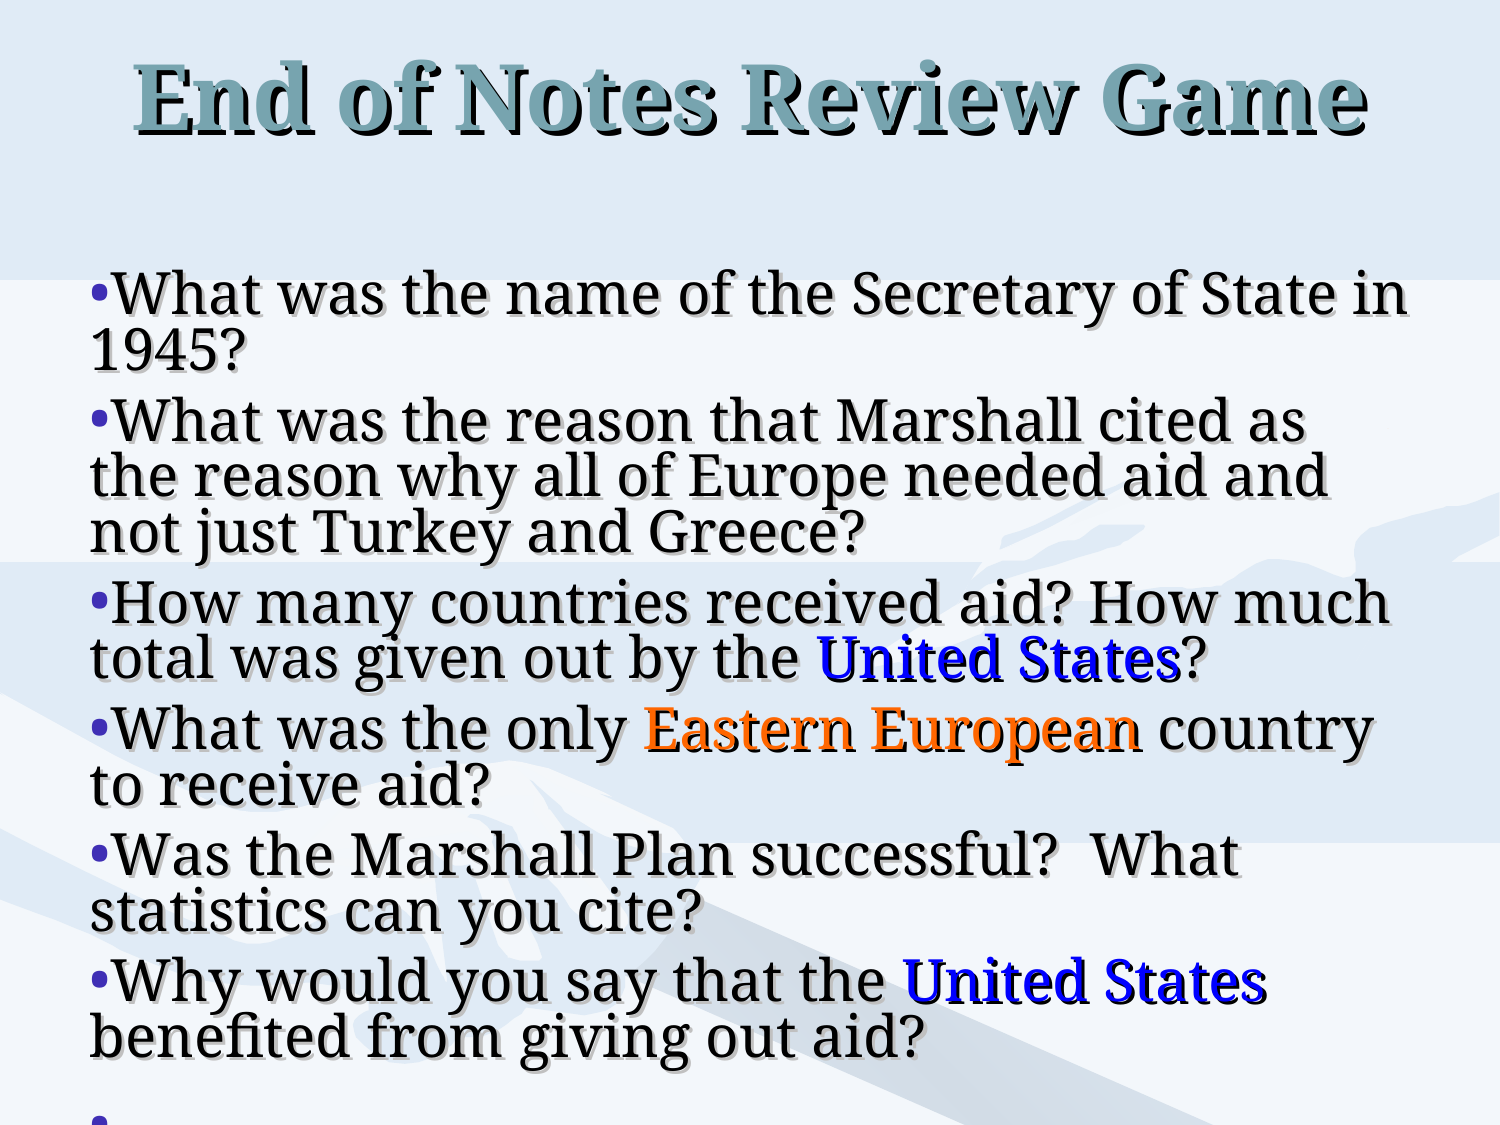

# End of Notes Review Game
What was the name of the Secretary of State in 1945?
What was the reason that Marshall cited as the reason why all of Europe needed aid and not just Turkey and Greece?
How many countries received aid? How much total was given out by the United States?
What was the only Eastern European country to receive aid?
Was the Marshall Plan successful? What statistics can you cite?
Why would you say that the United States benefited from giving out aid?